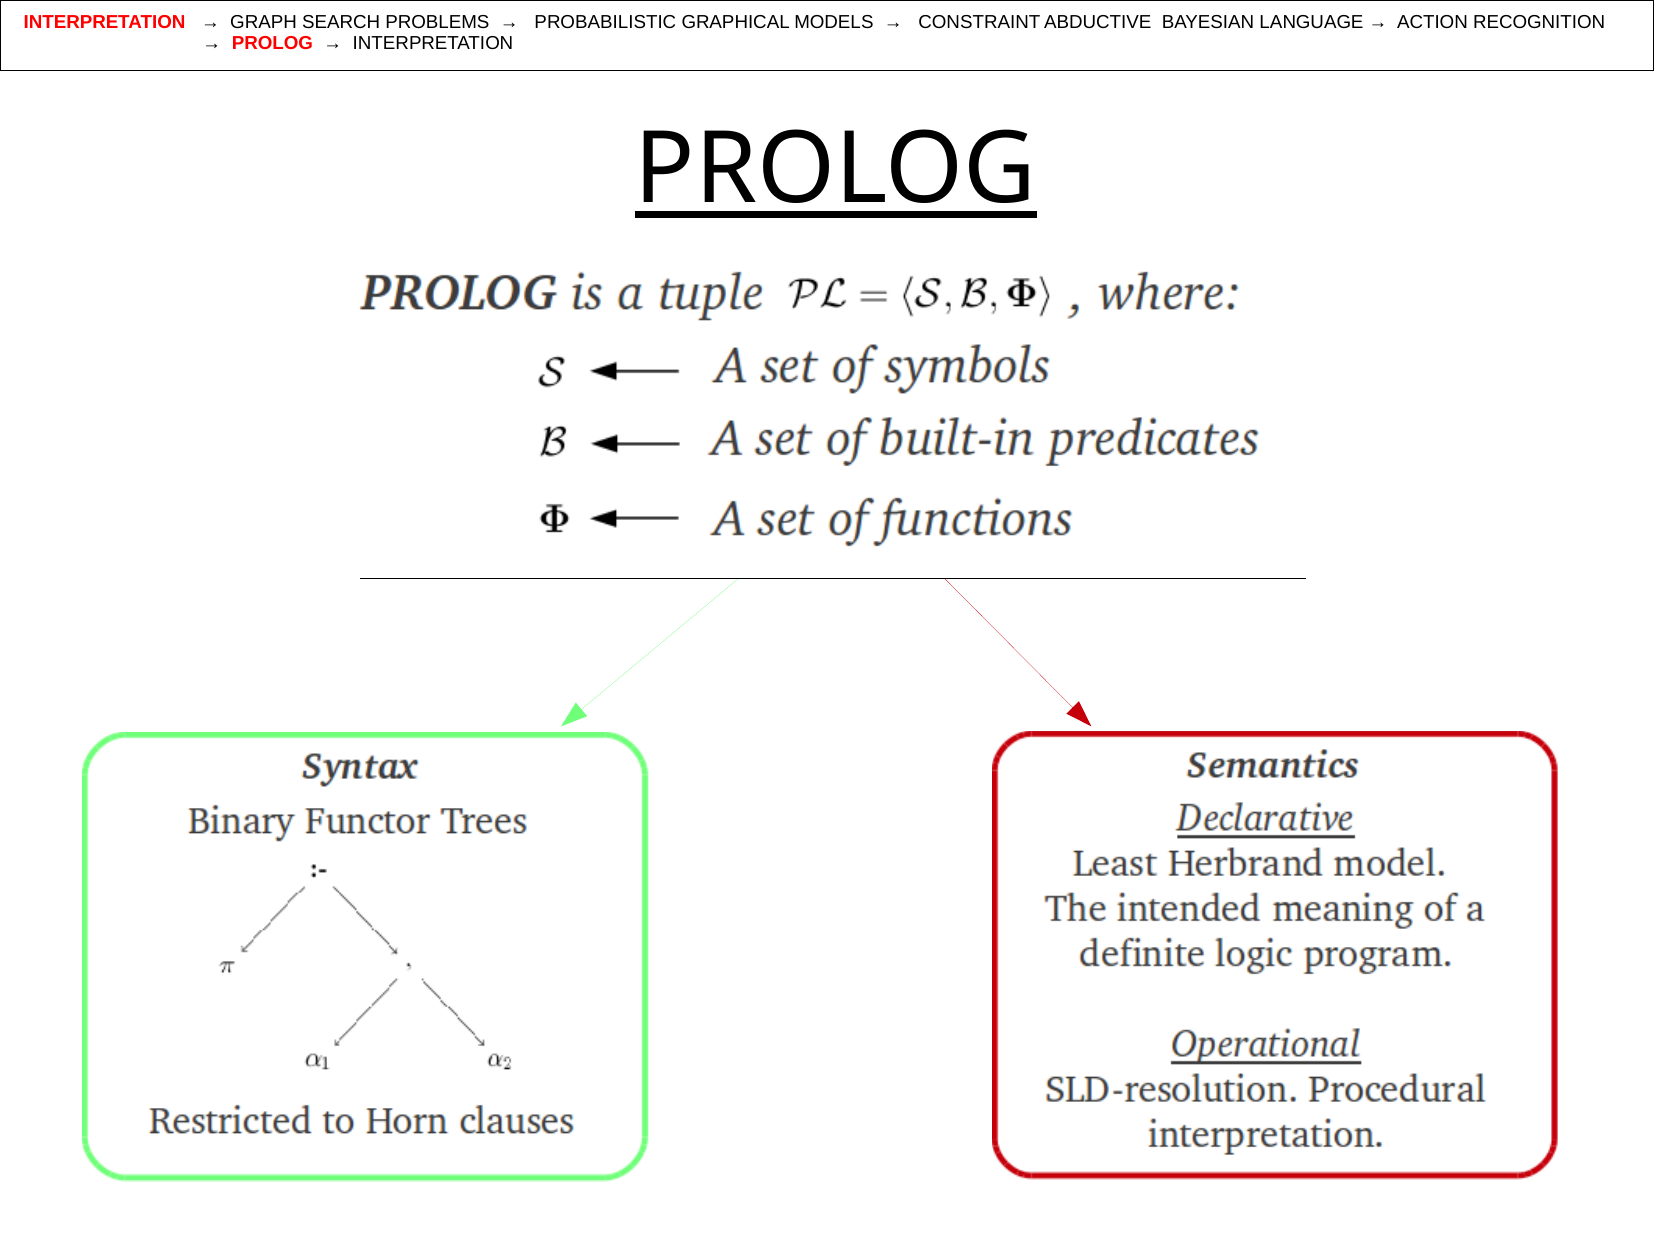

INTERPRETATION → GRAPH SEARCH PROBLEMS → PROBABILISTIC GRAPHICAL MODELS → CONSTRAINT ABDUCTIVE BAYESIAN LANGUAGE → ACTION RECOGNITION
 		 → PROLOG → INTERPRETATION
PROLOG